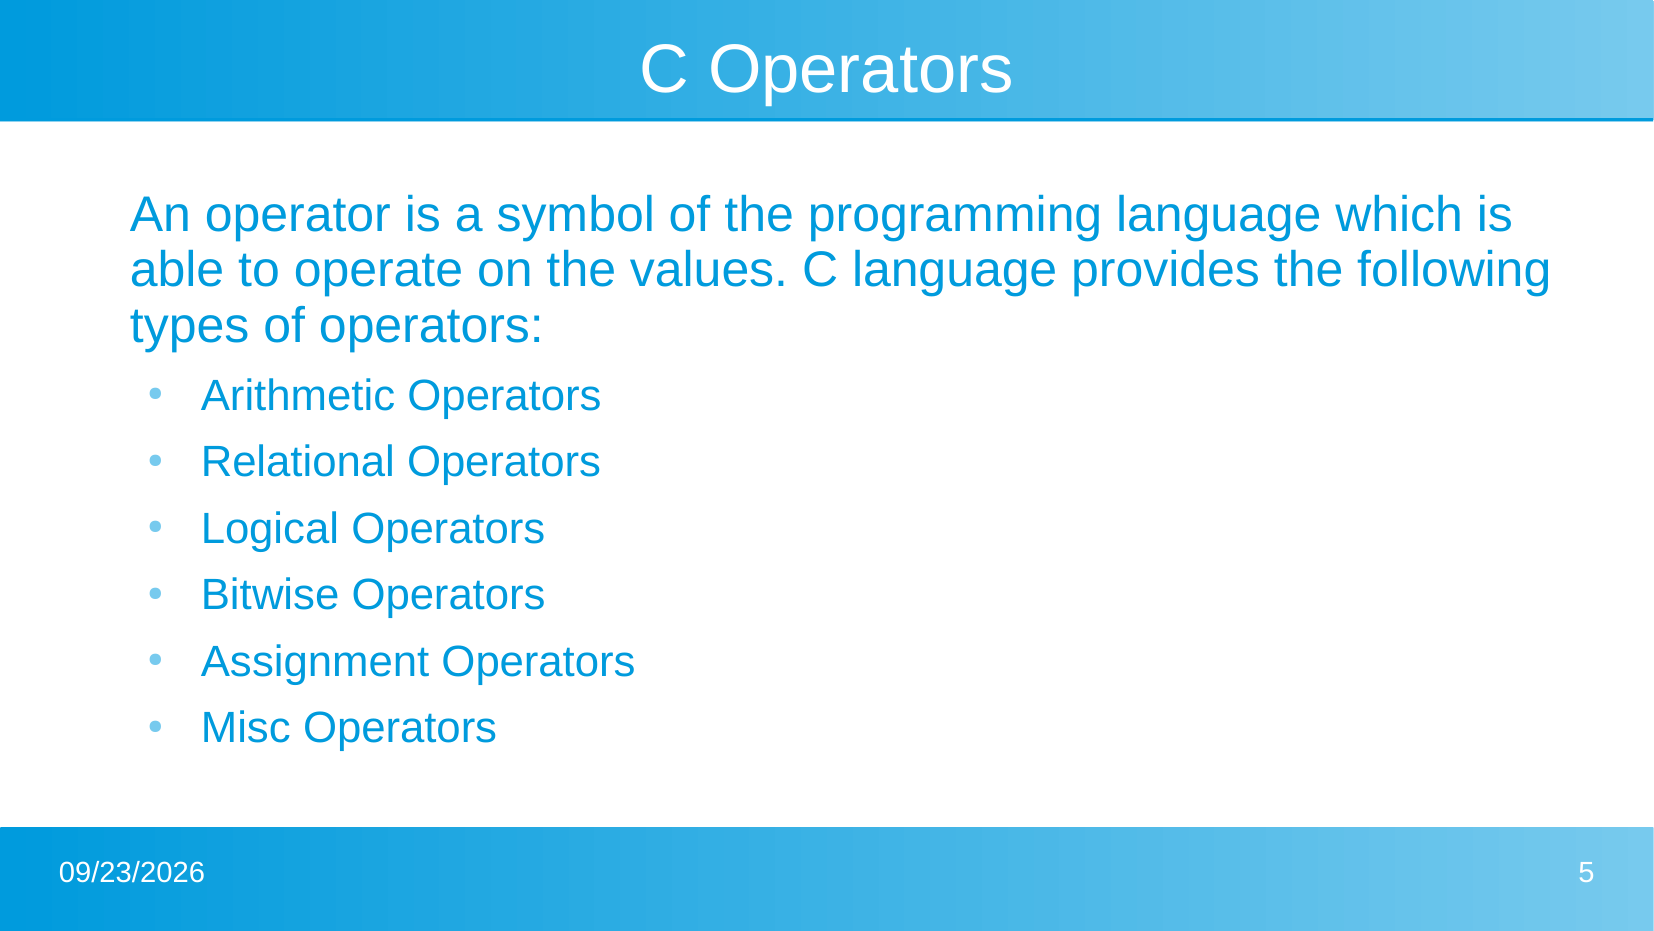

# C Operators
An operator is a symbol of the programming language which is able to operate on the values. C language provides the following types of operators:
Arithmetic Operators
Relational Operators
Logical Operators
Bitwise Operators
Assignment Operators
Misc Operators
5